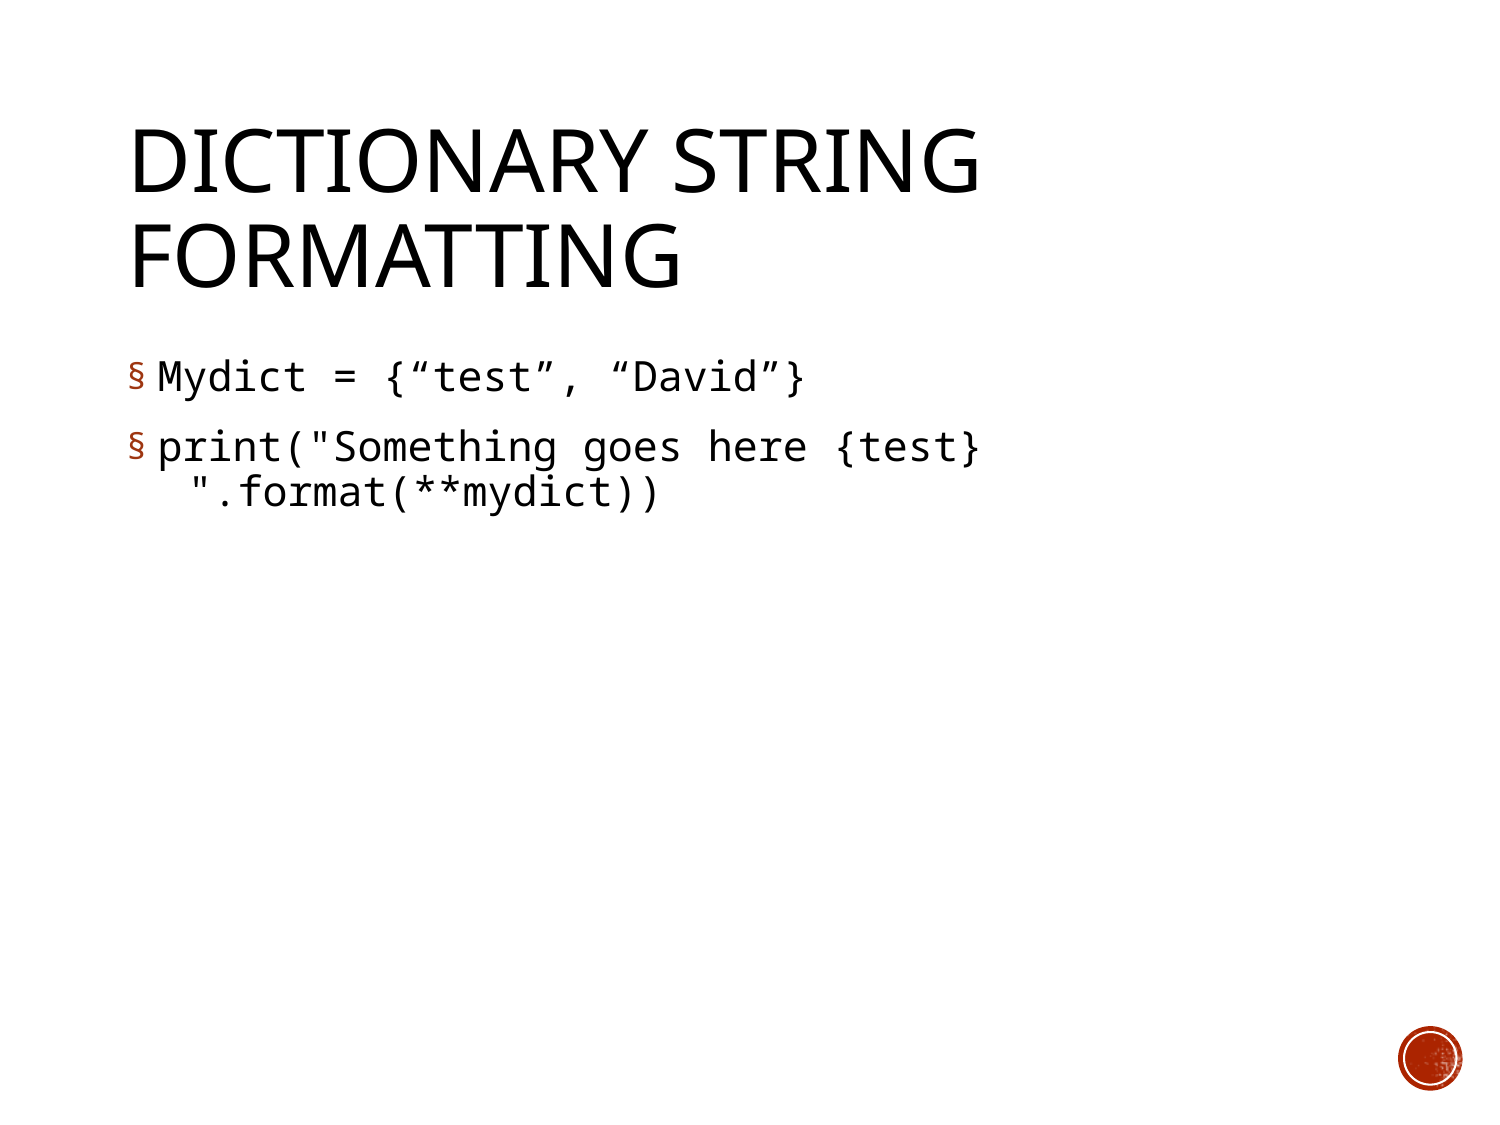

# Dictionary String formatting
Mydict = {“test”, “David”}
print("Something goes here {test} ".format(**mydict))